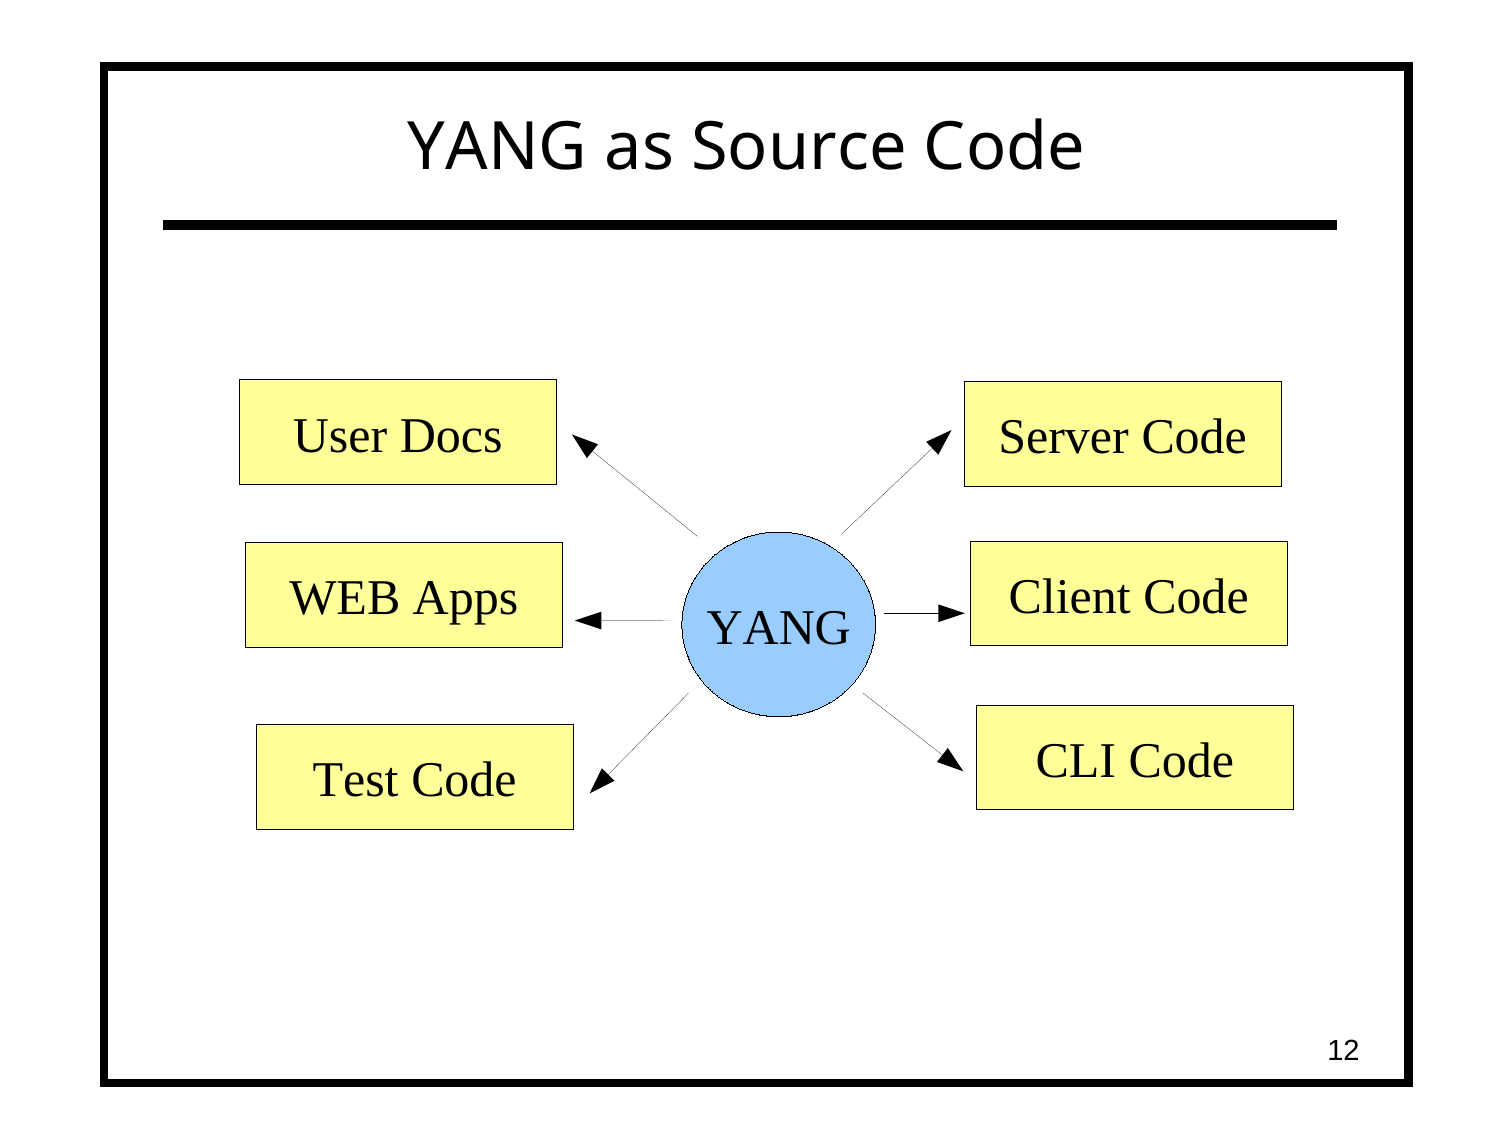

# YANG as Source Code
User Docs
Server Code
YANG
Client Code
WEB Apps
CLI Code
Test Code
12